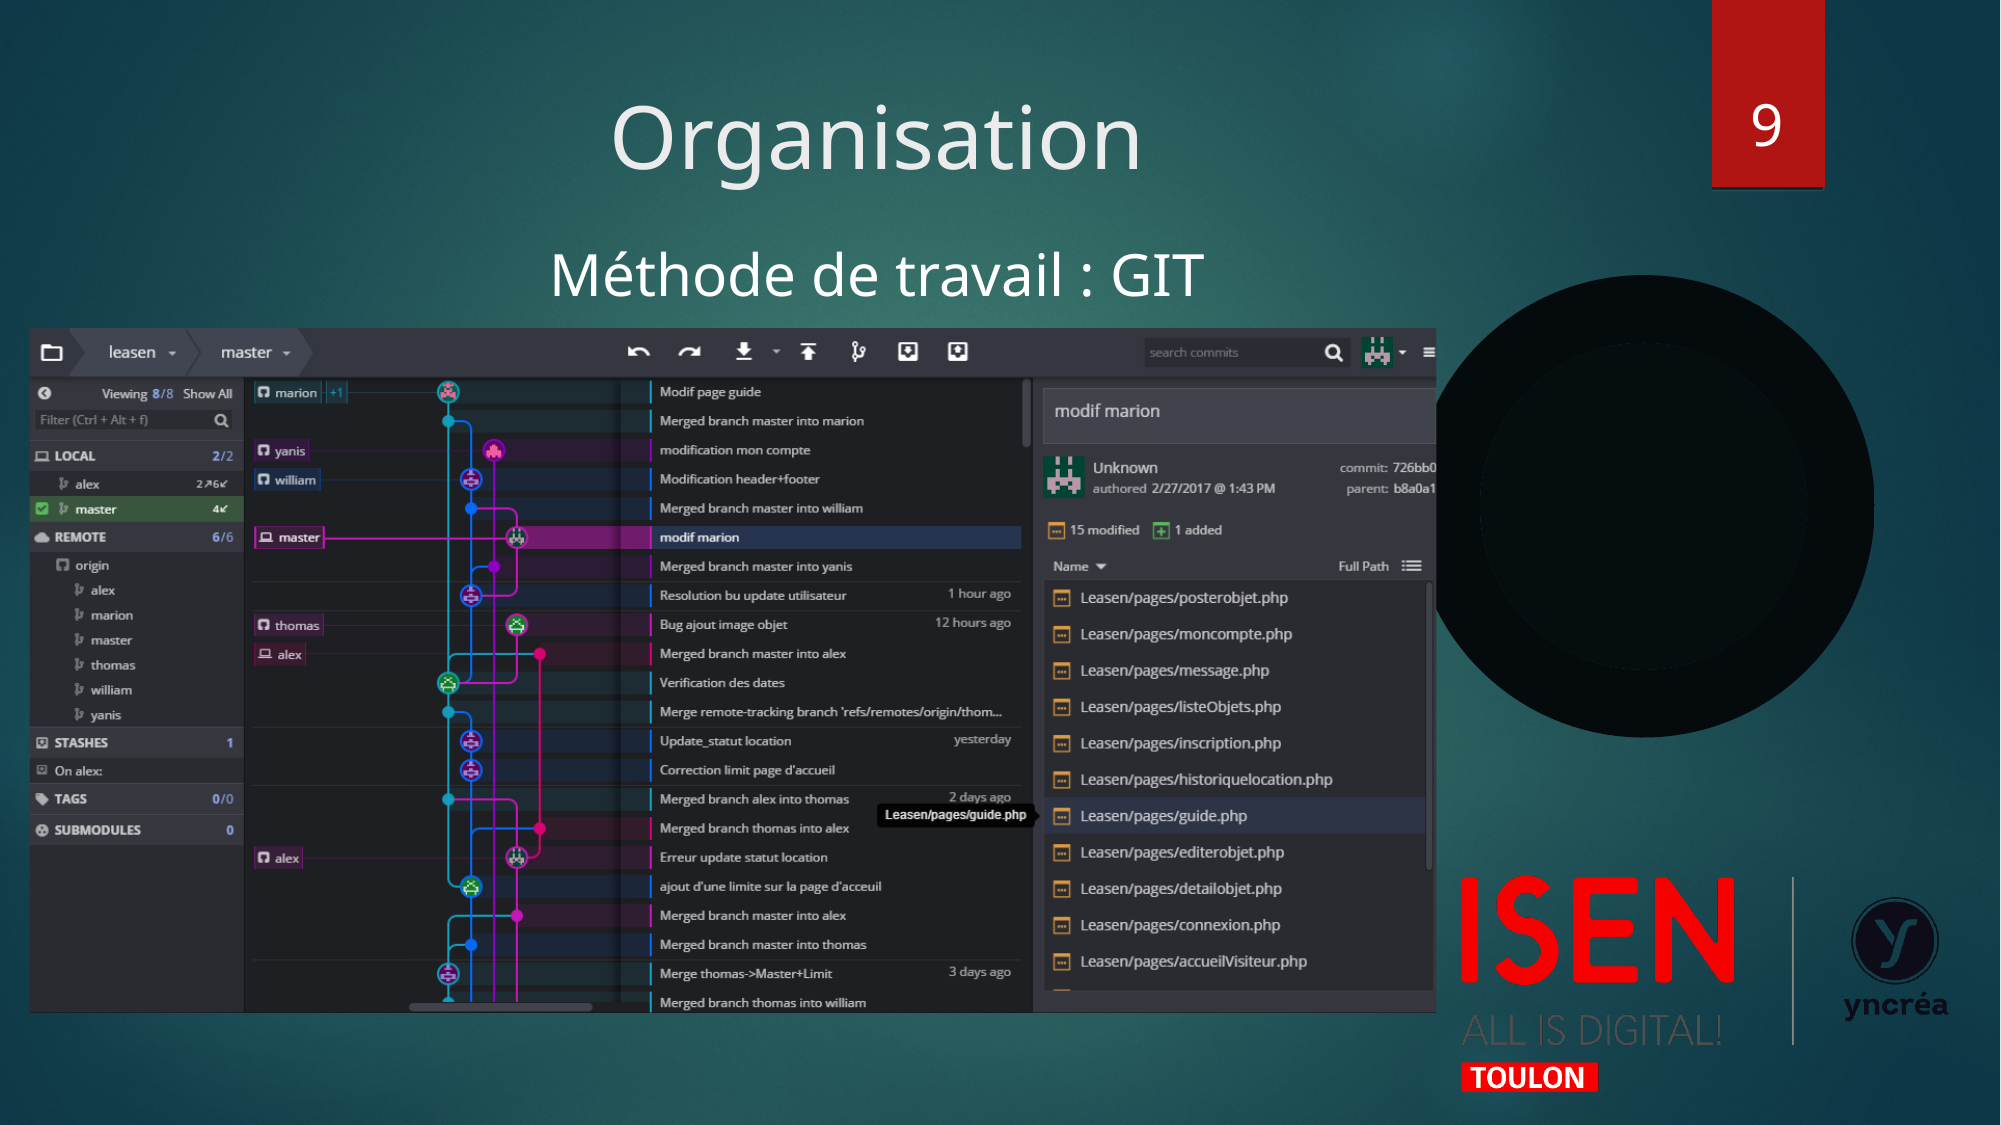

# Organisation
Méthode de travail : GIT